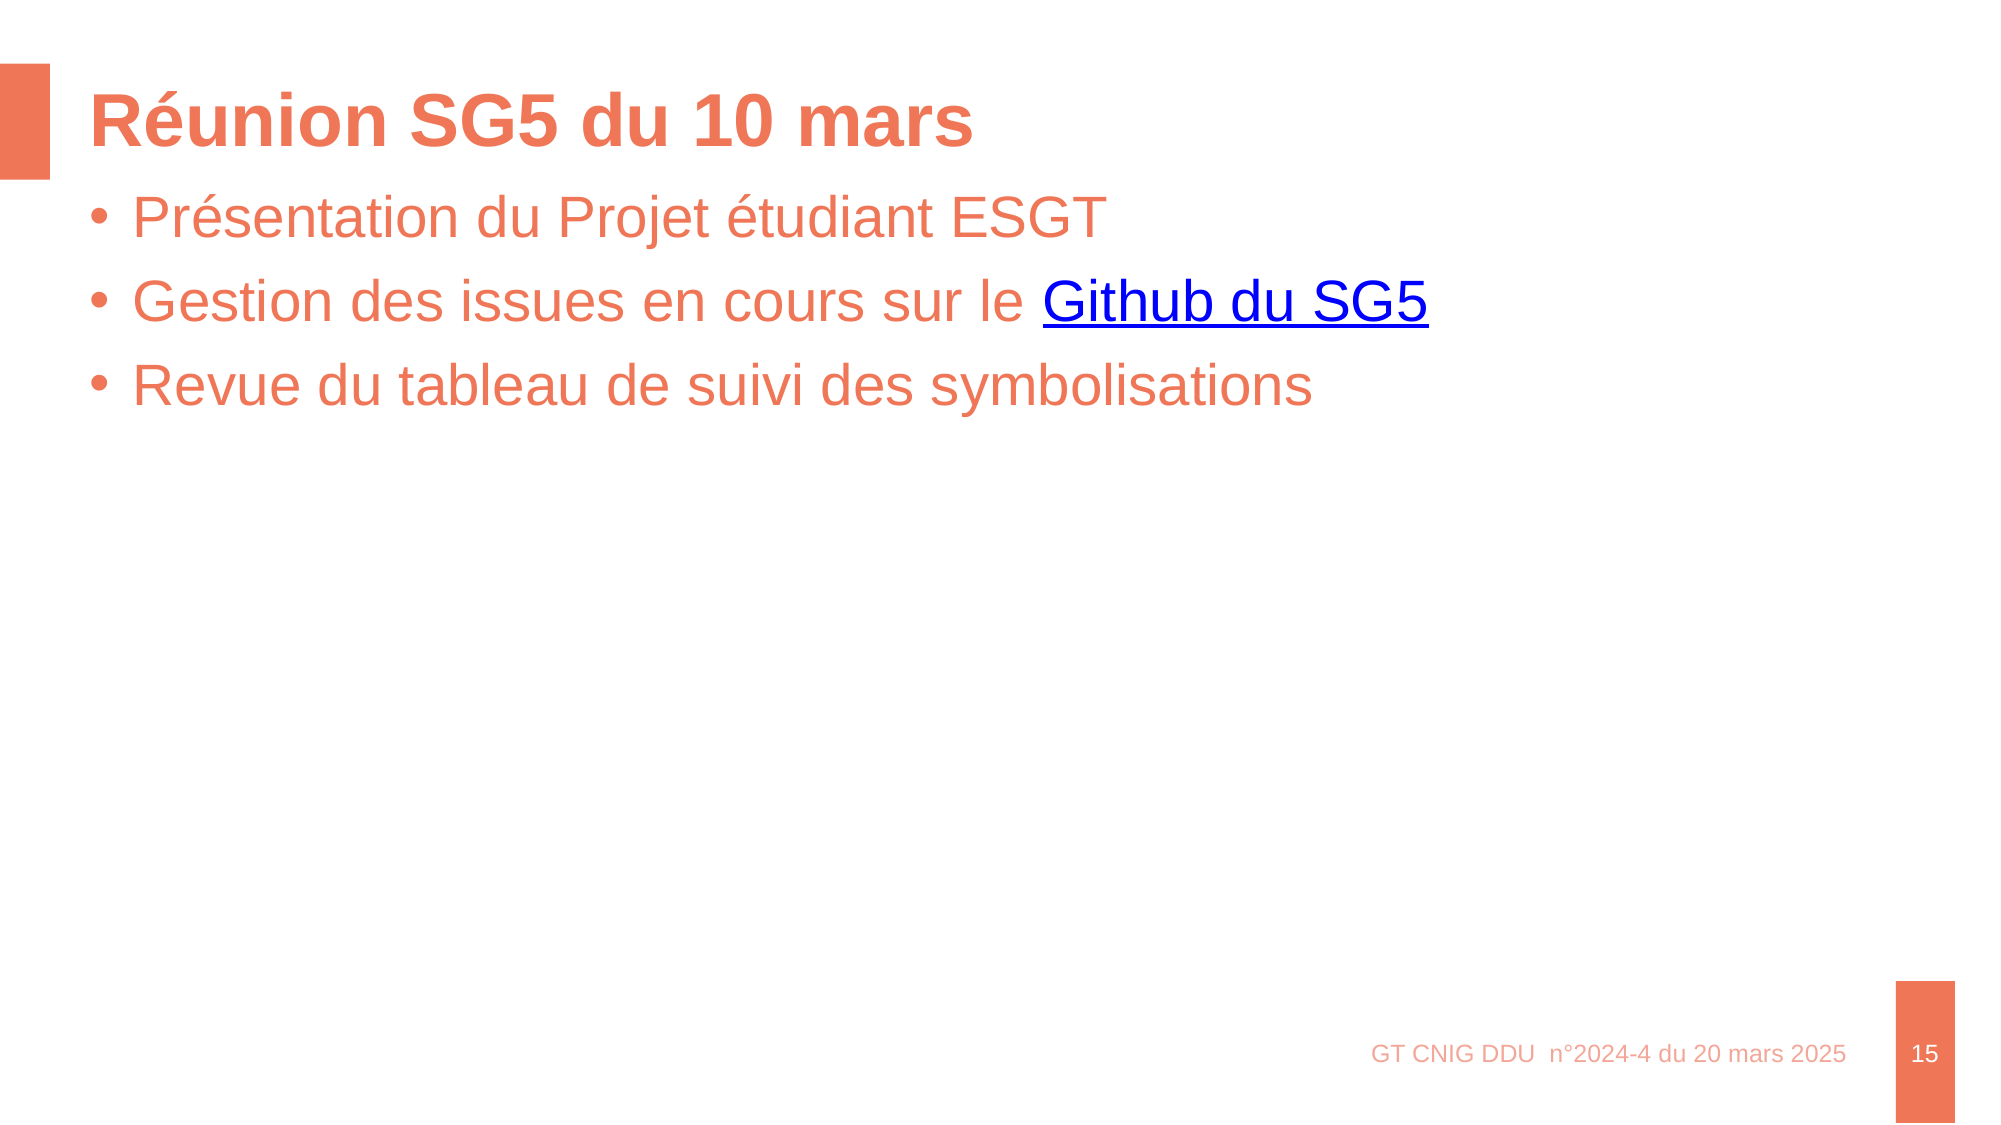

# Réunion SG5 du 10 mars
Présentation du Projet étudiant ESGT
Gestion des issues en cours sur le Github du SG5
Revue du tableau de suivi des symbolisations
15
GT CNIG DDU n°2024-4 du 20 mars 2025